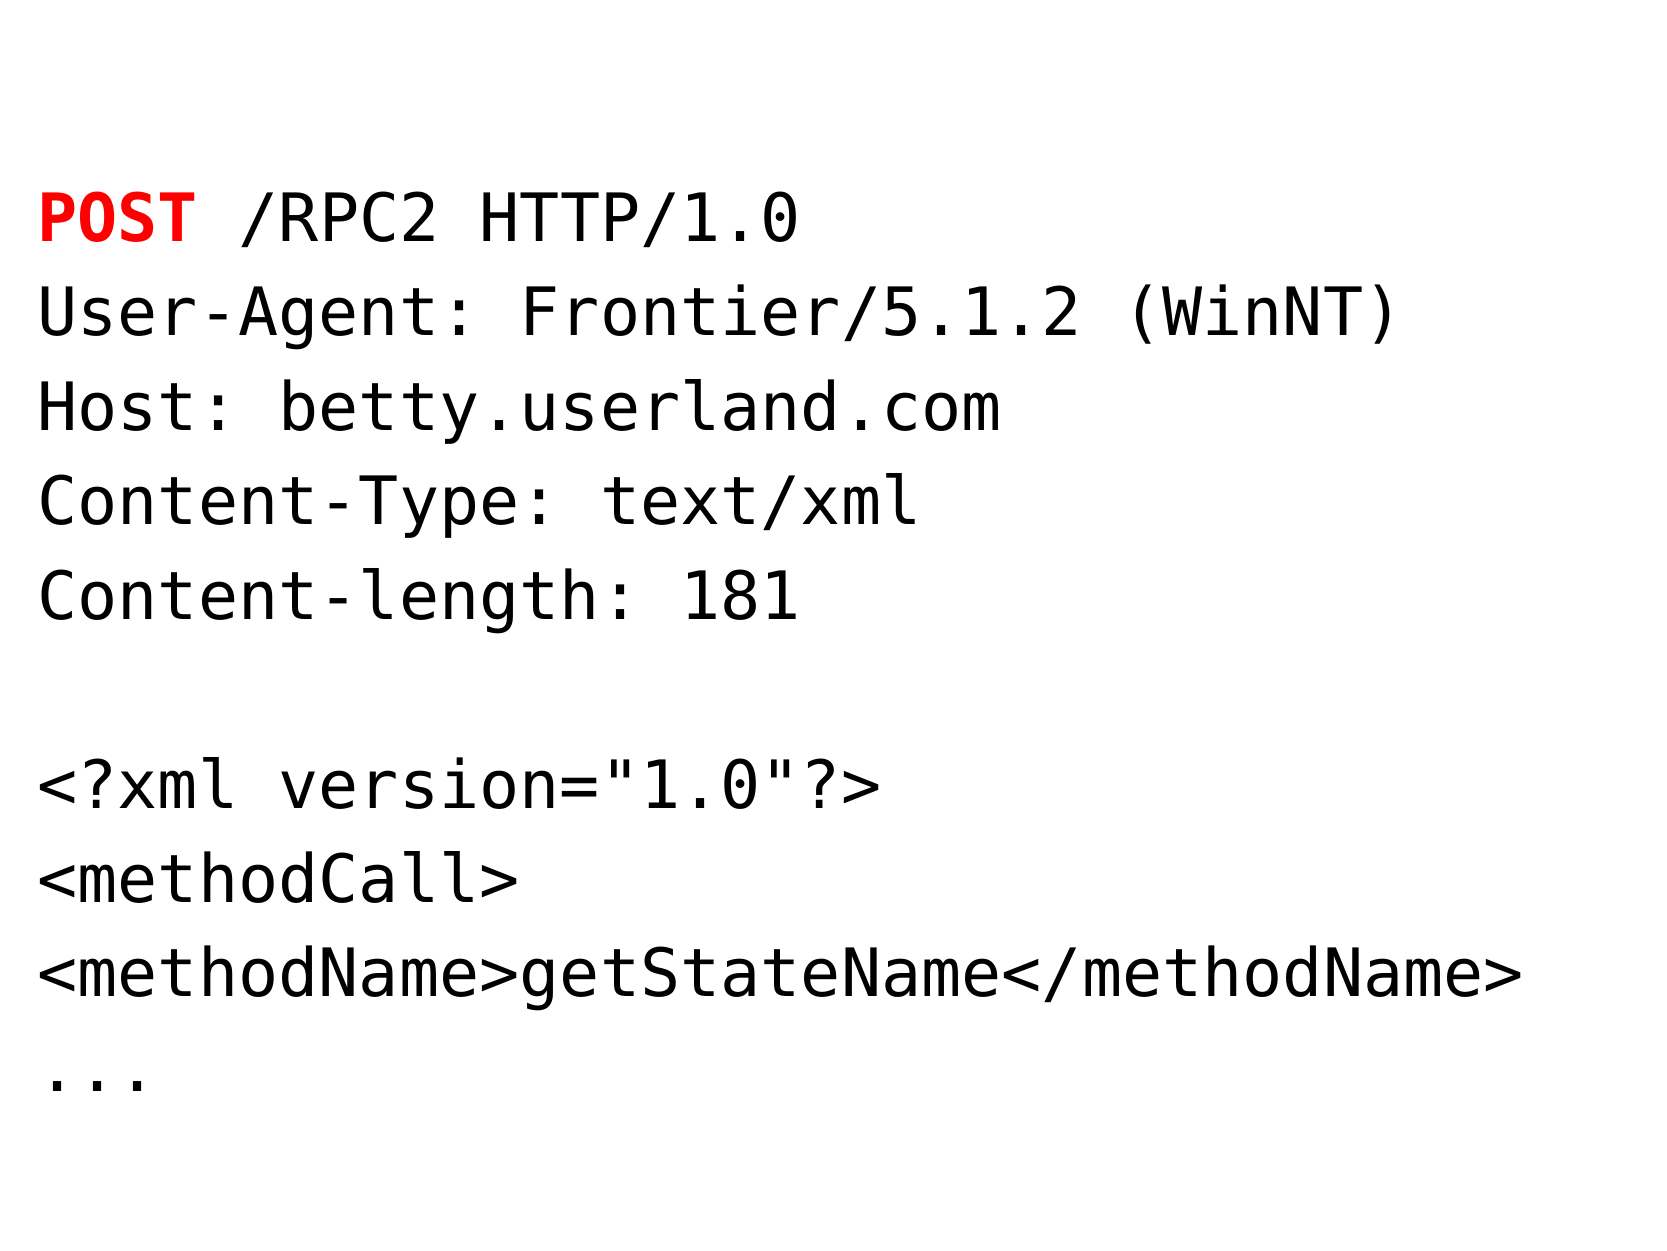

POST /RPC2 HTTP/1.0
User-Agent: Frontier/5.1.2 (WinNT)
Host: betty.userland.com
Content-Type: text/xml
Content-length: 181
<?xml version="1.0"?>
<methodCall>
<methodName>getStateName</methodName>
...